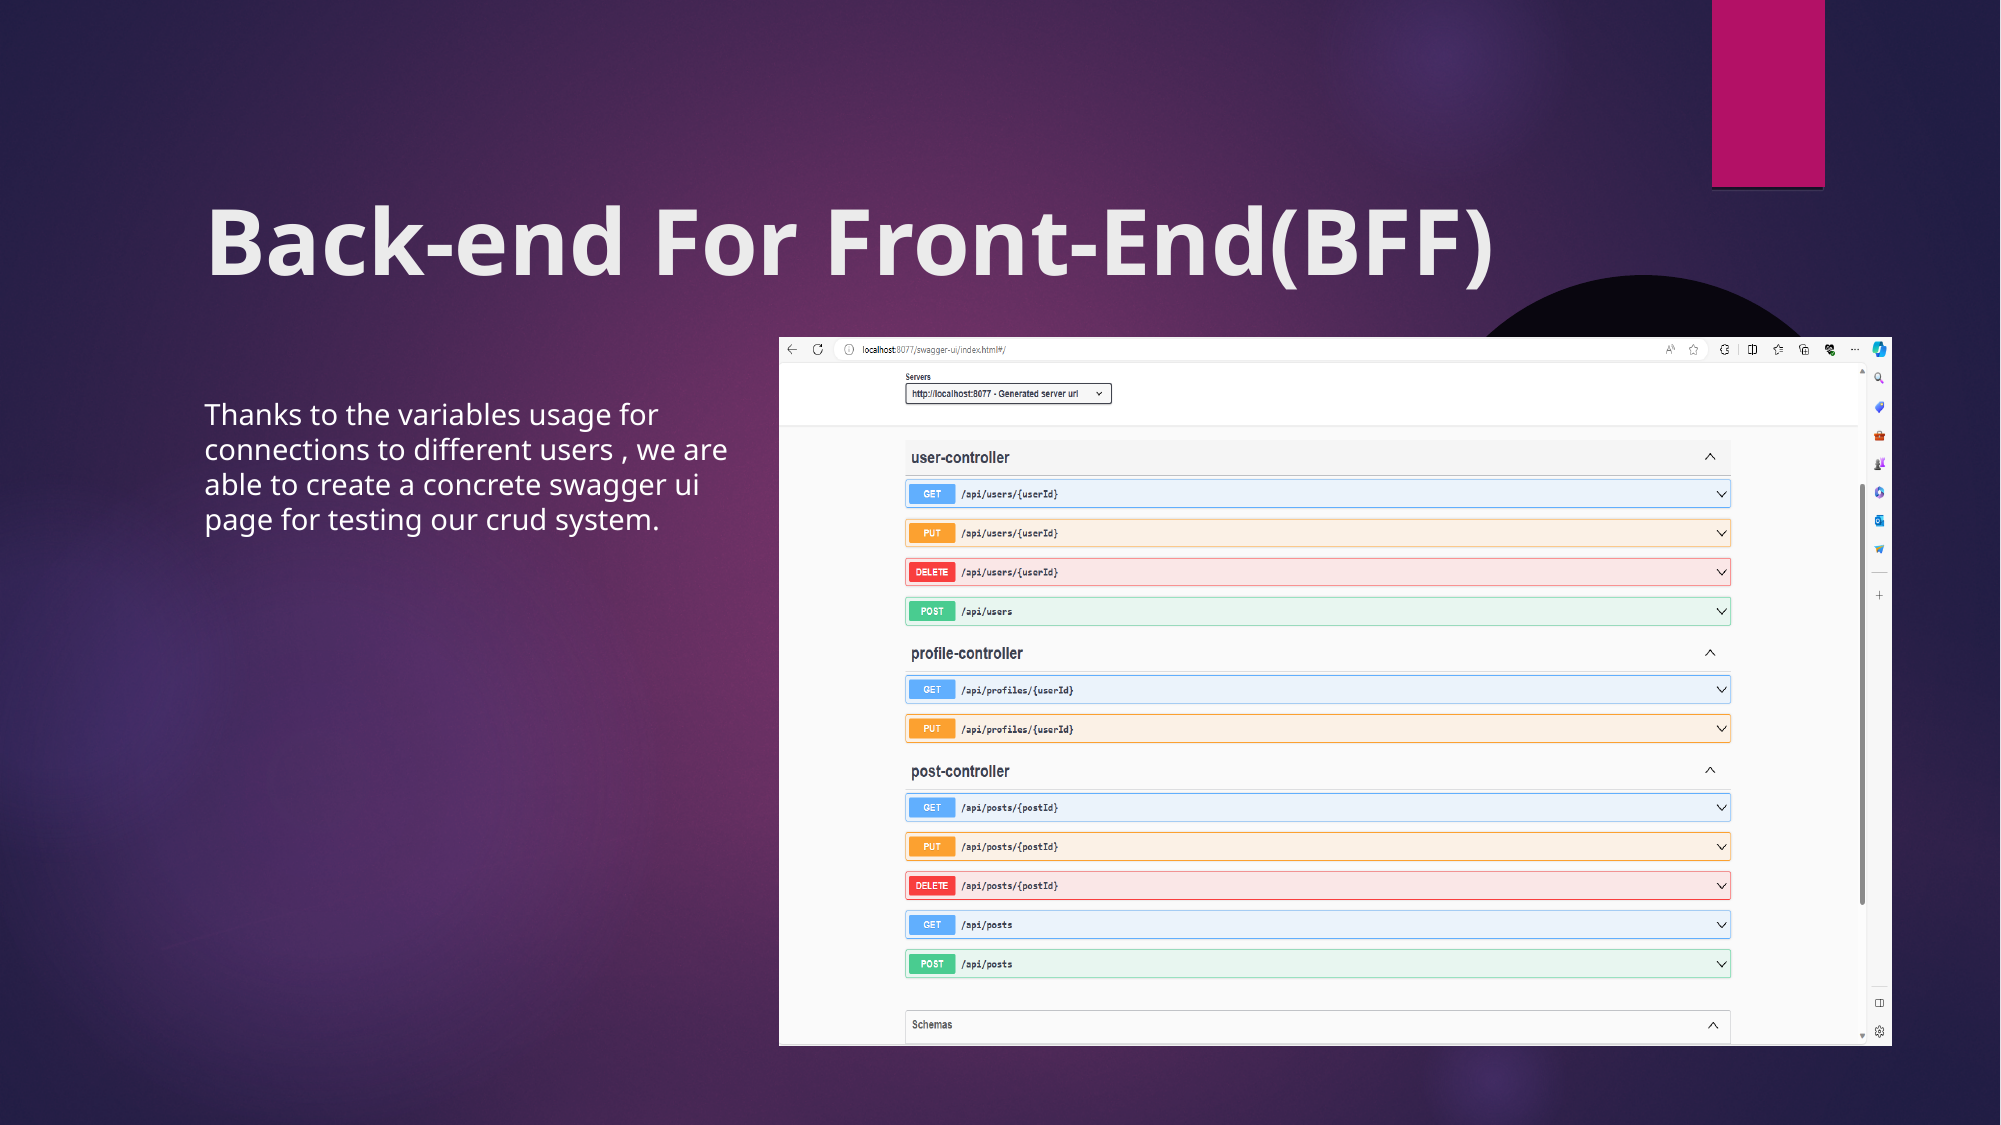

# Back-end For Front-End(BFF)
Thanks to the variables usage for connections to different users , we are able to create a concrete swagger ui page for testing our crud system.